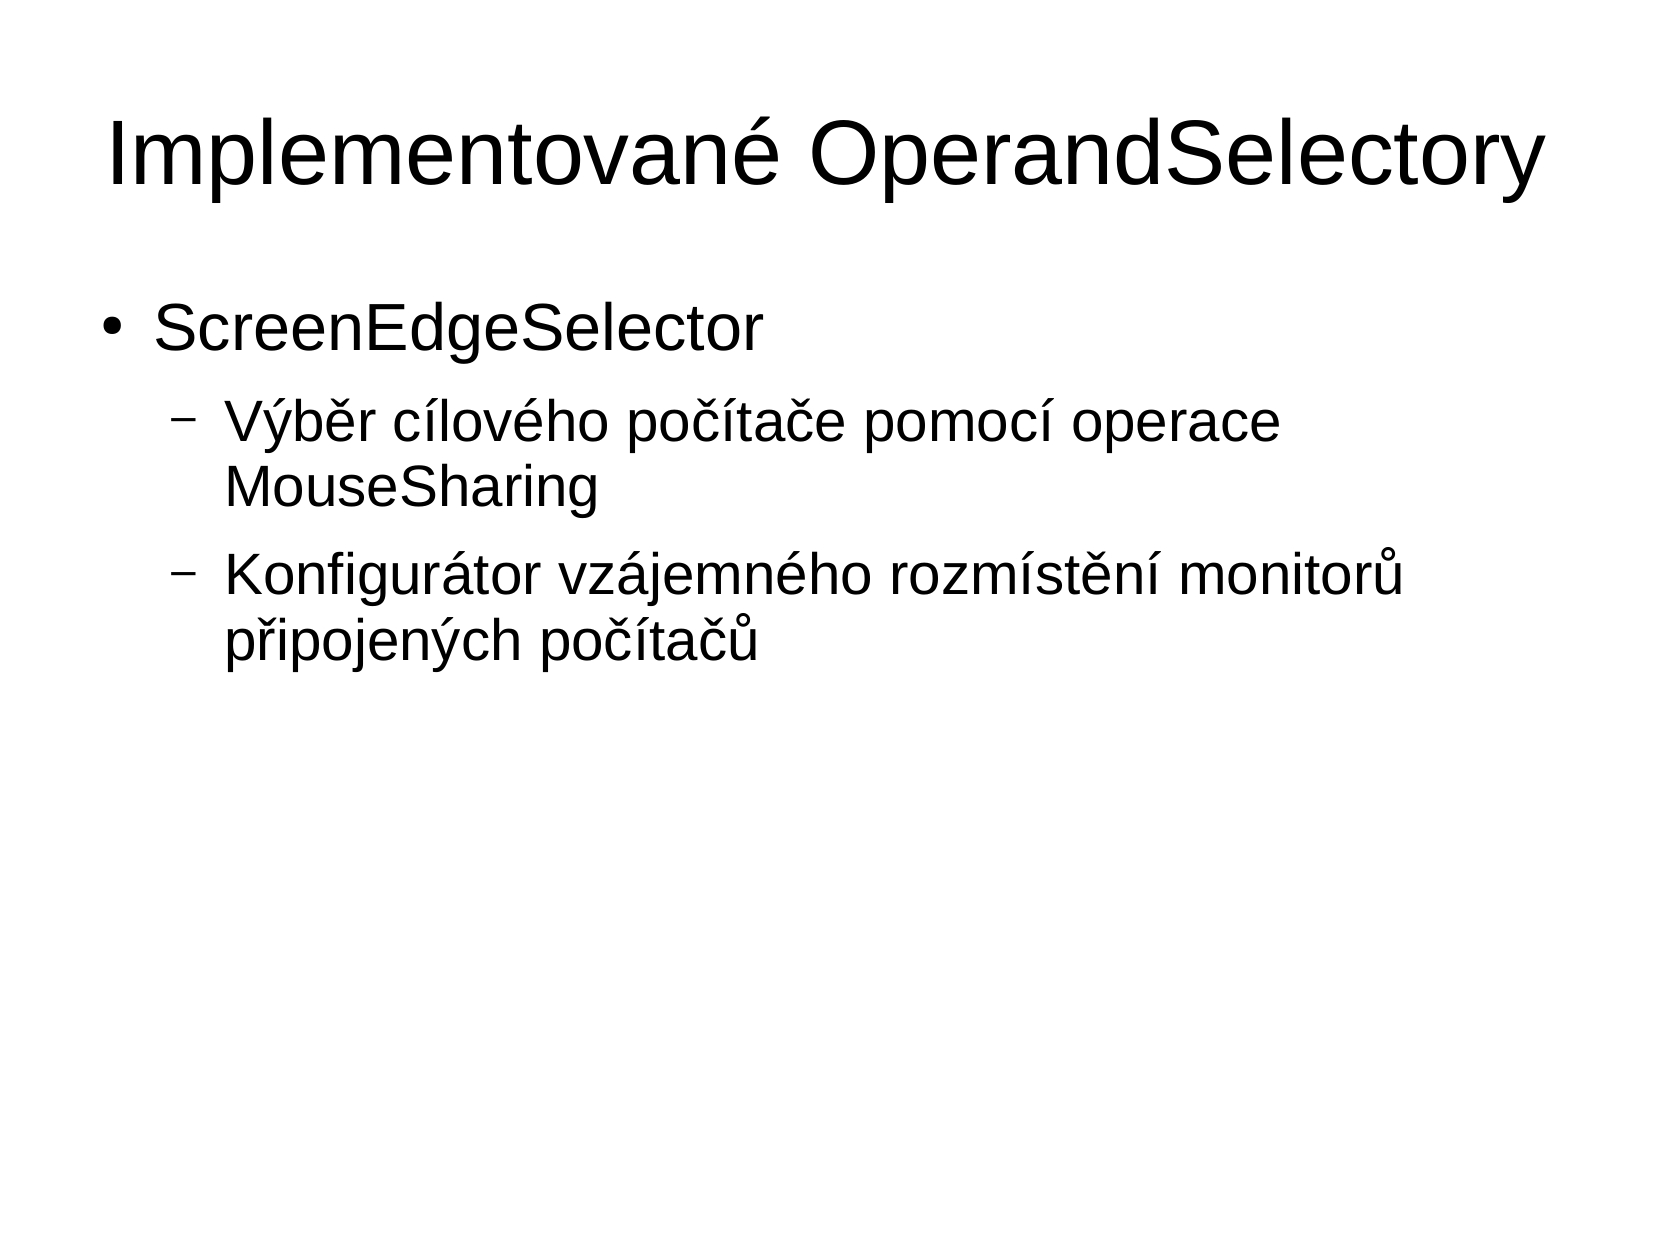

# Implementované OperandSelectory
ScreenEdgeSelector
Výběr cílového počítače pomocí operace MouseSharing
Konfigurátor vzájemného rozmístění monitorů připojených počítačů